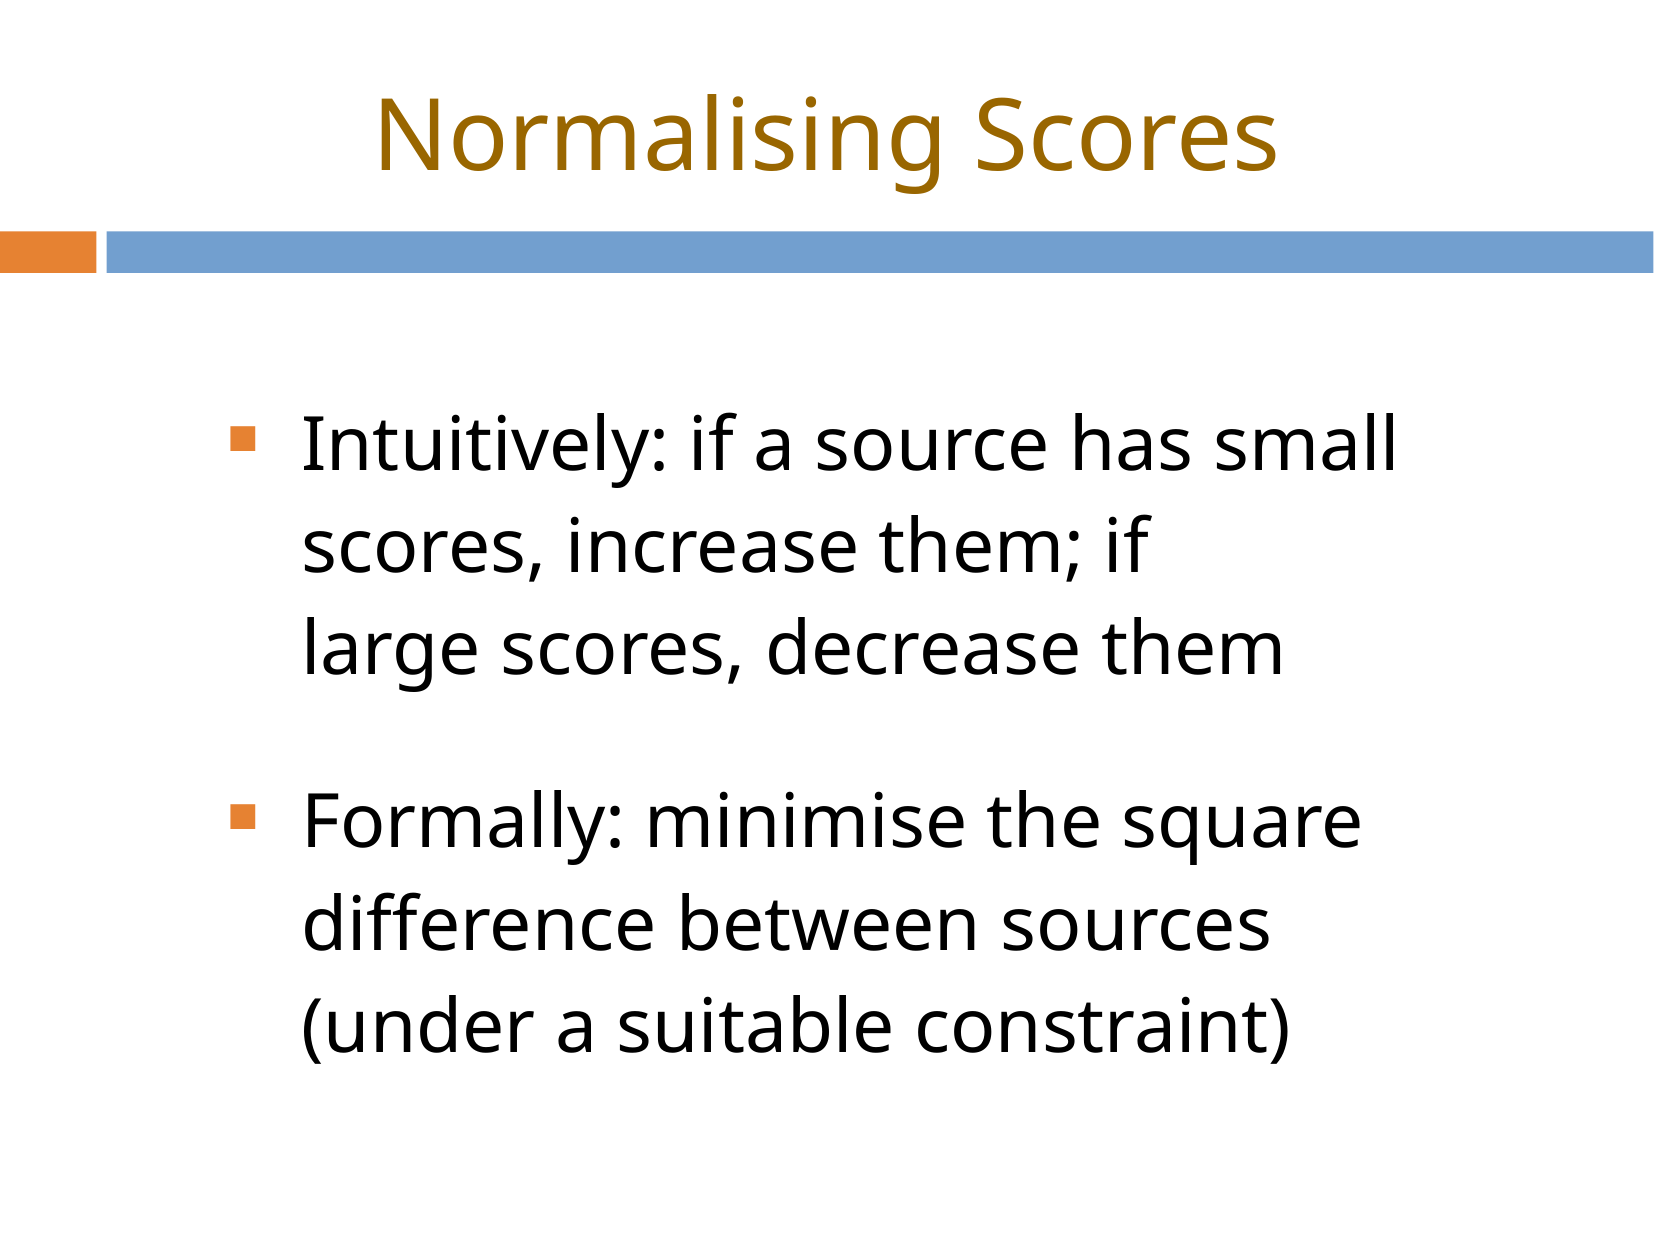

# Normalising Scores
Intuitively: if a source has small scores, increase them; if
large scores, decrease them
Formally: minimise the square difference between sources (under a suitable constraint)